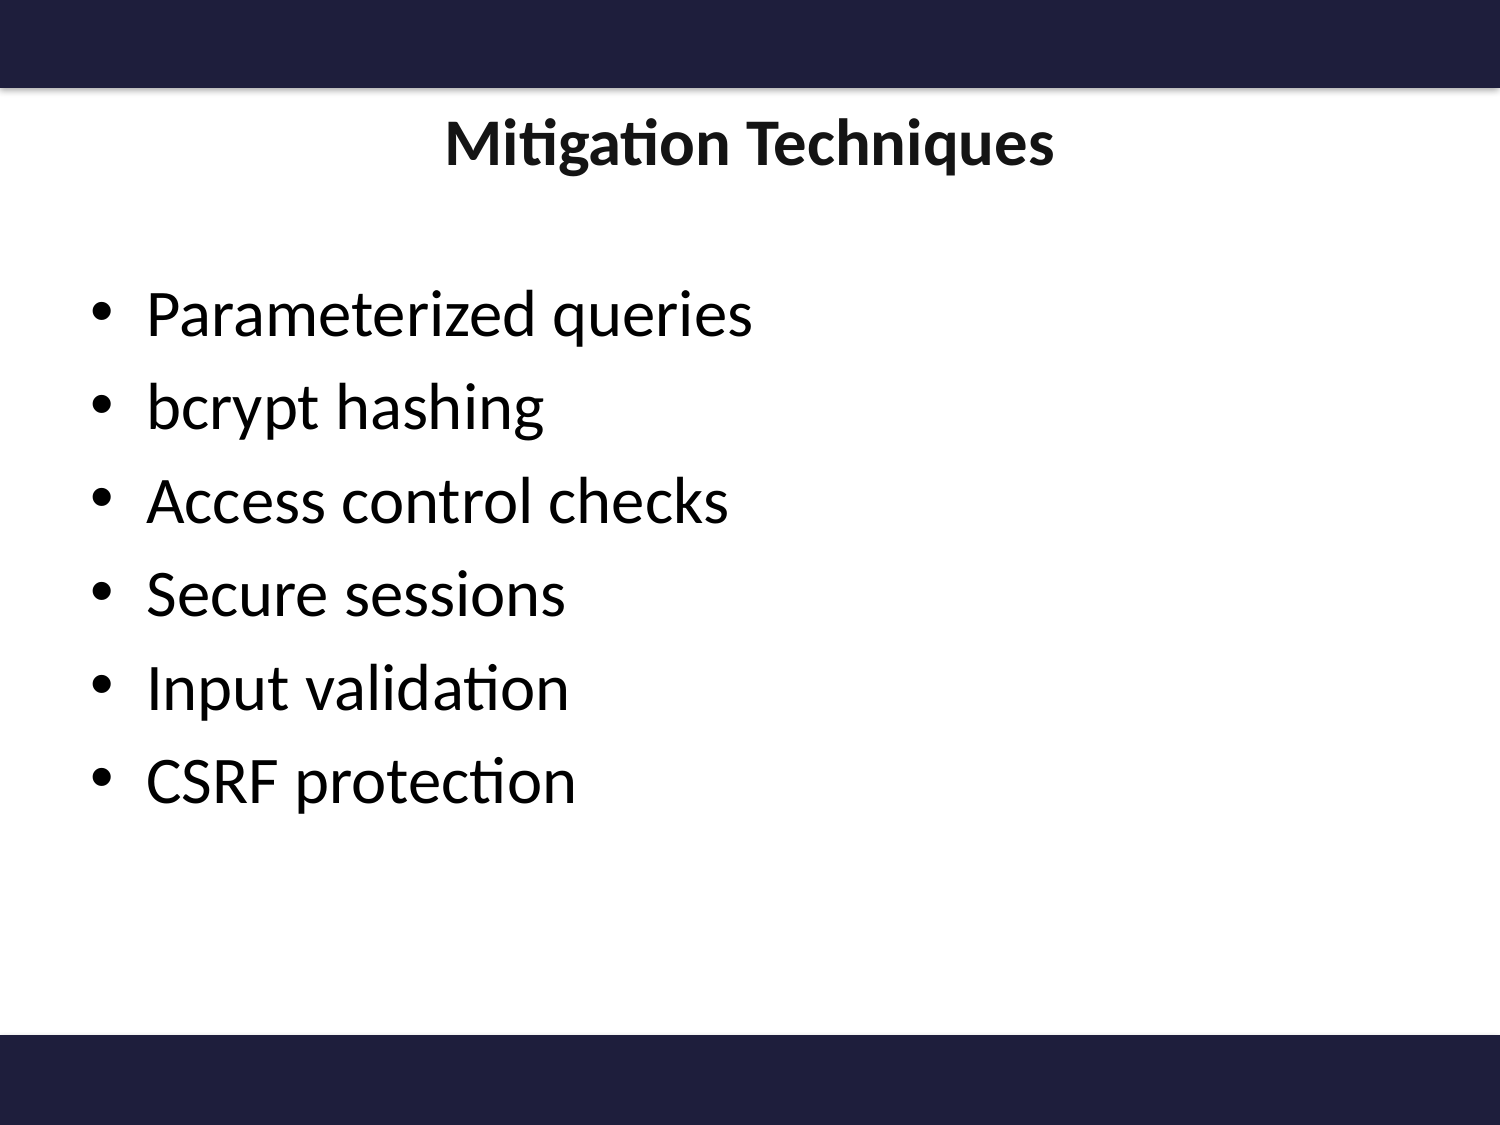

# Mitigation Techniques
Parameterized queries
bcrypt hashing
Access control checks
Secure sessions
Input validation
CSRF protection